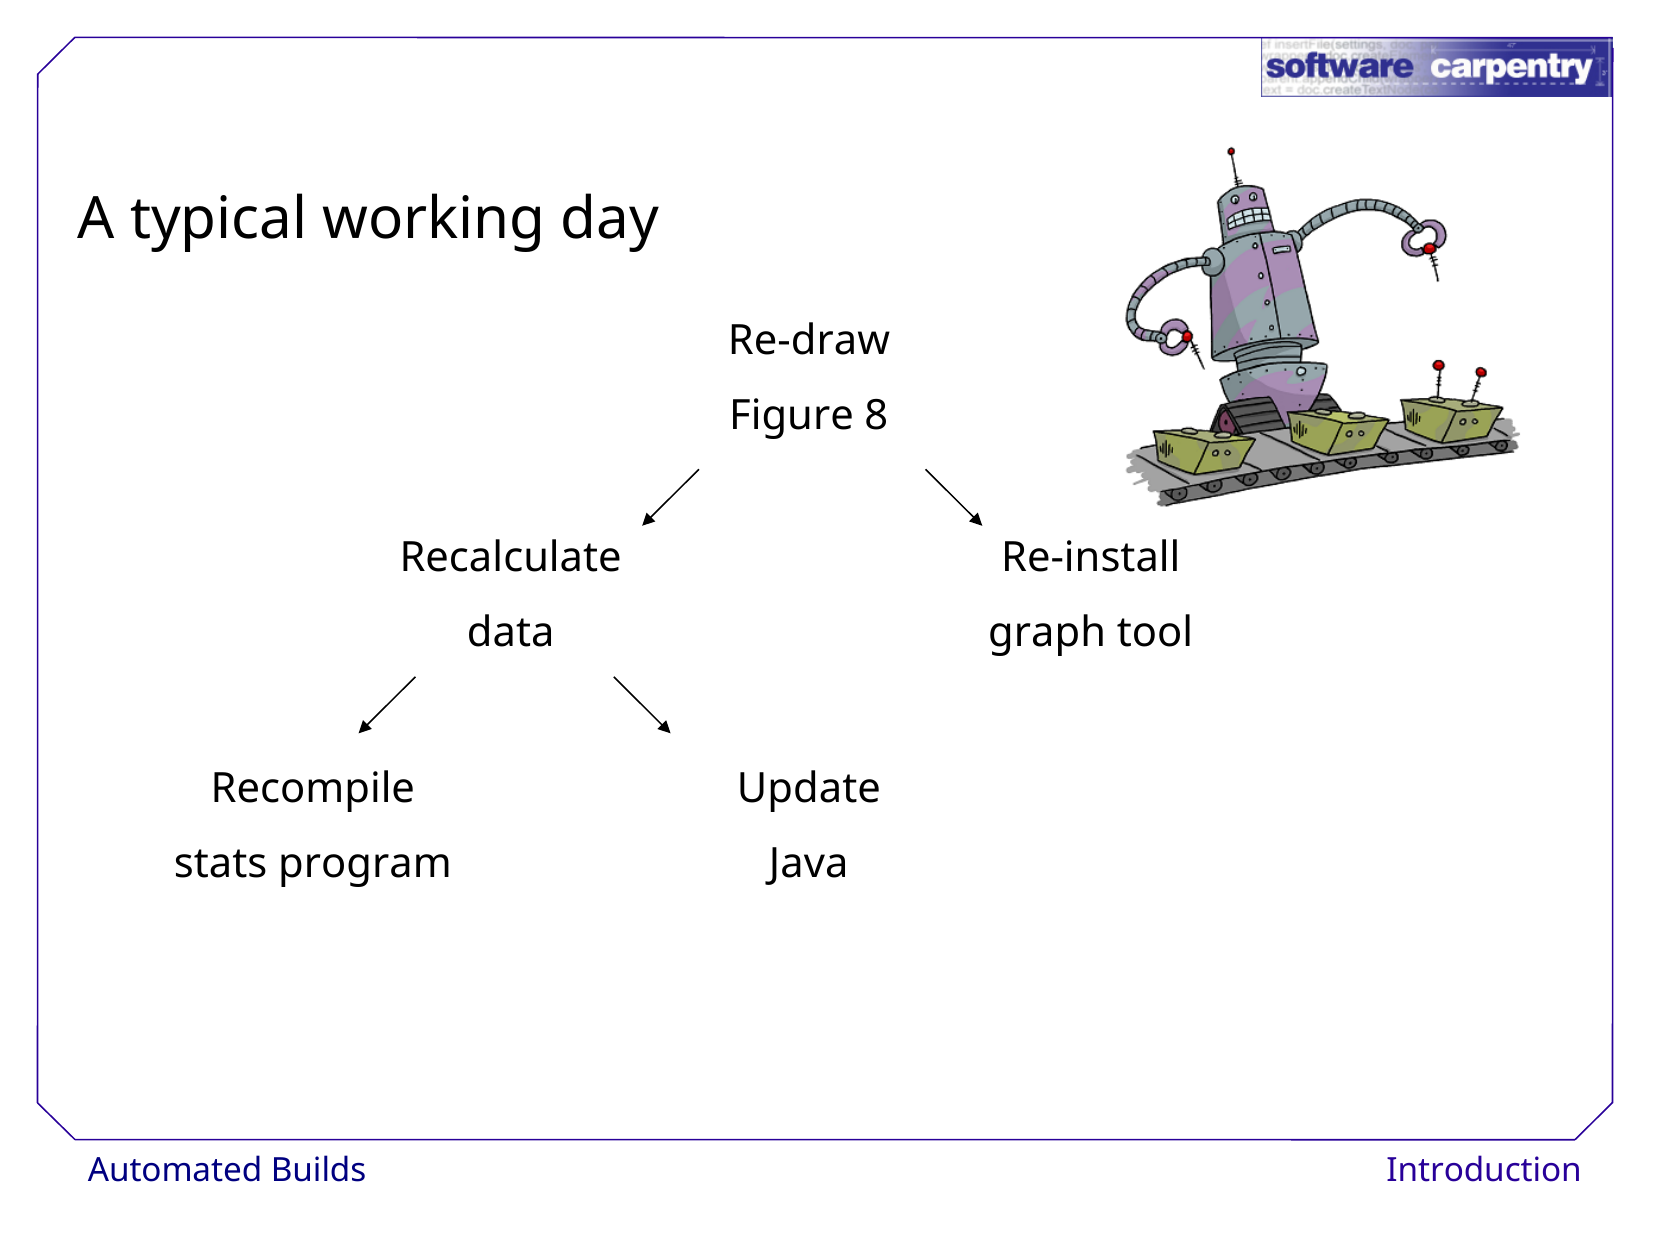

A typical working day
Re-draw
Figure 8
Recalculate
data
Re-install
graph tool
Recompile
stats program
Update
Java